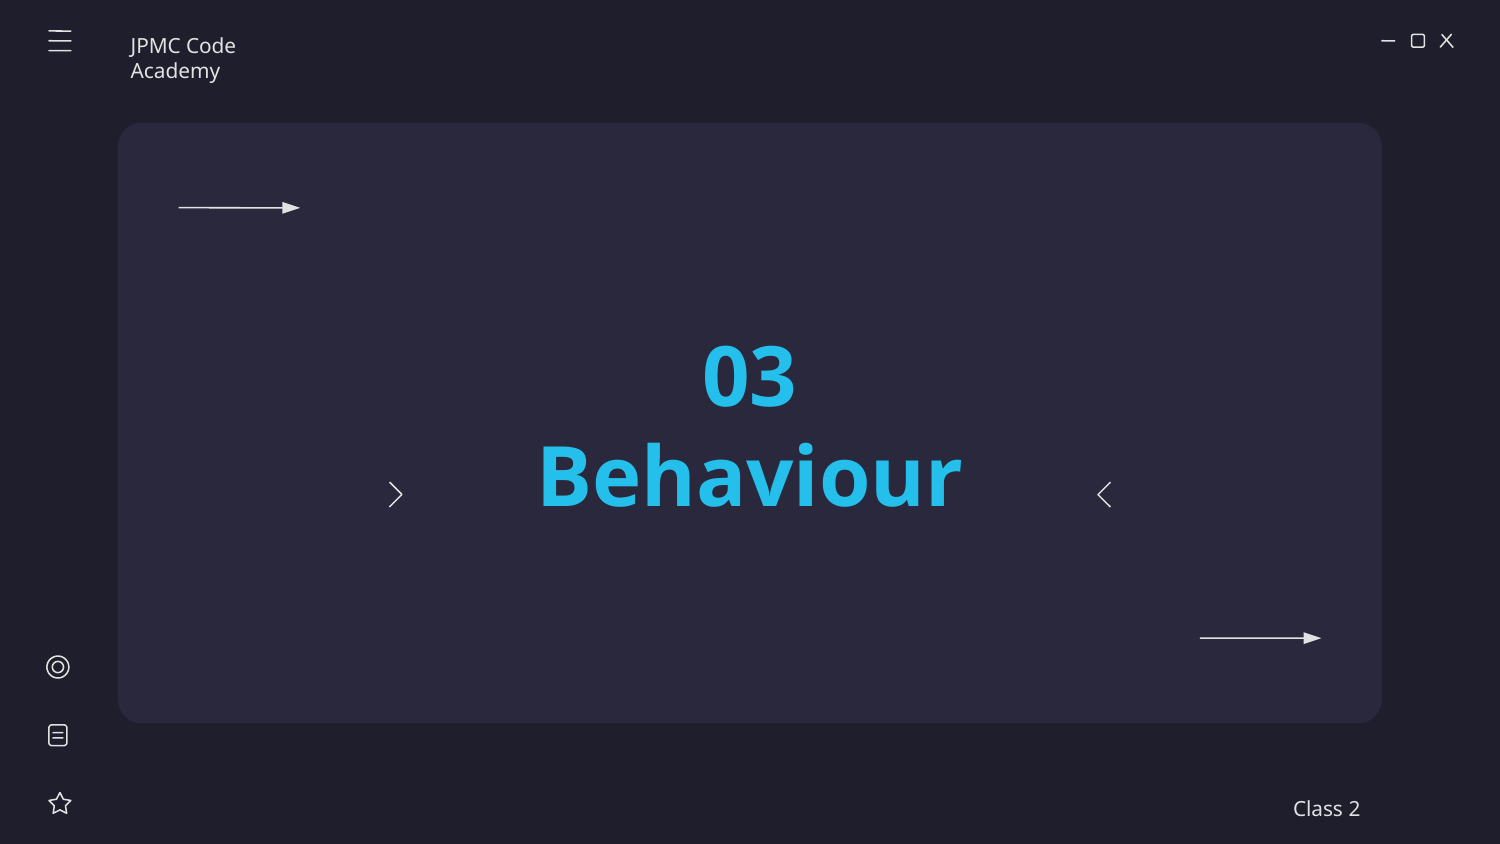

JPMC Code Academy
03
Behaviour
Class 2